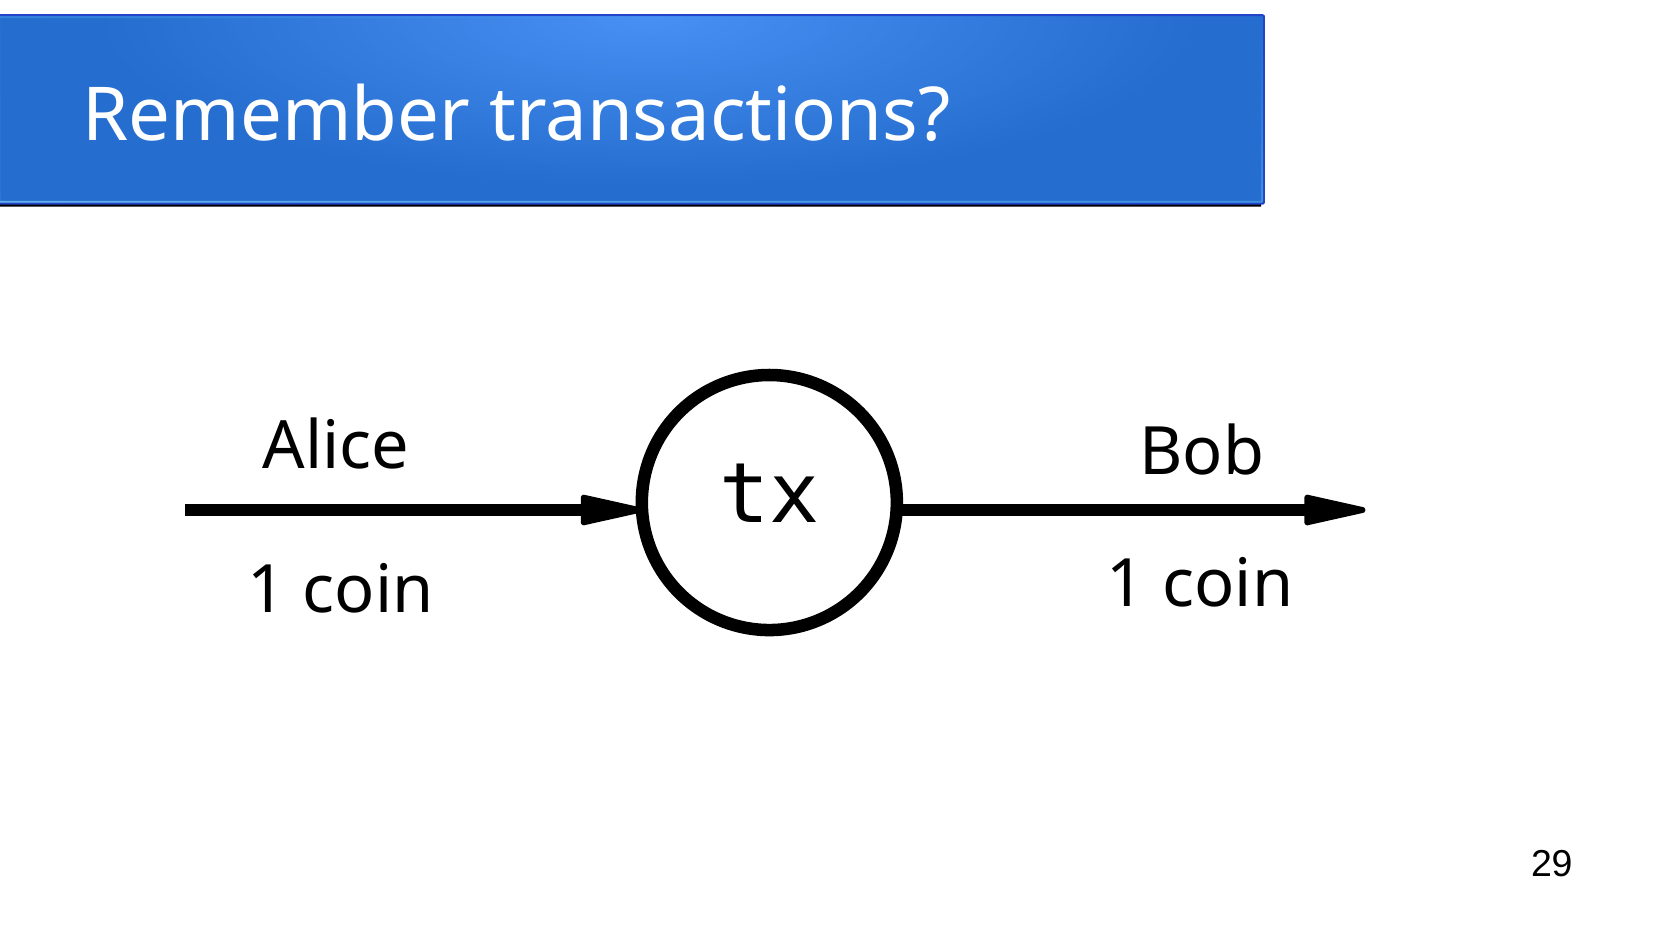

# Remember transactions?
Alice
Bob
tx
1 coin
1 coin